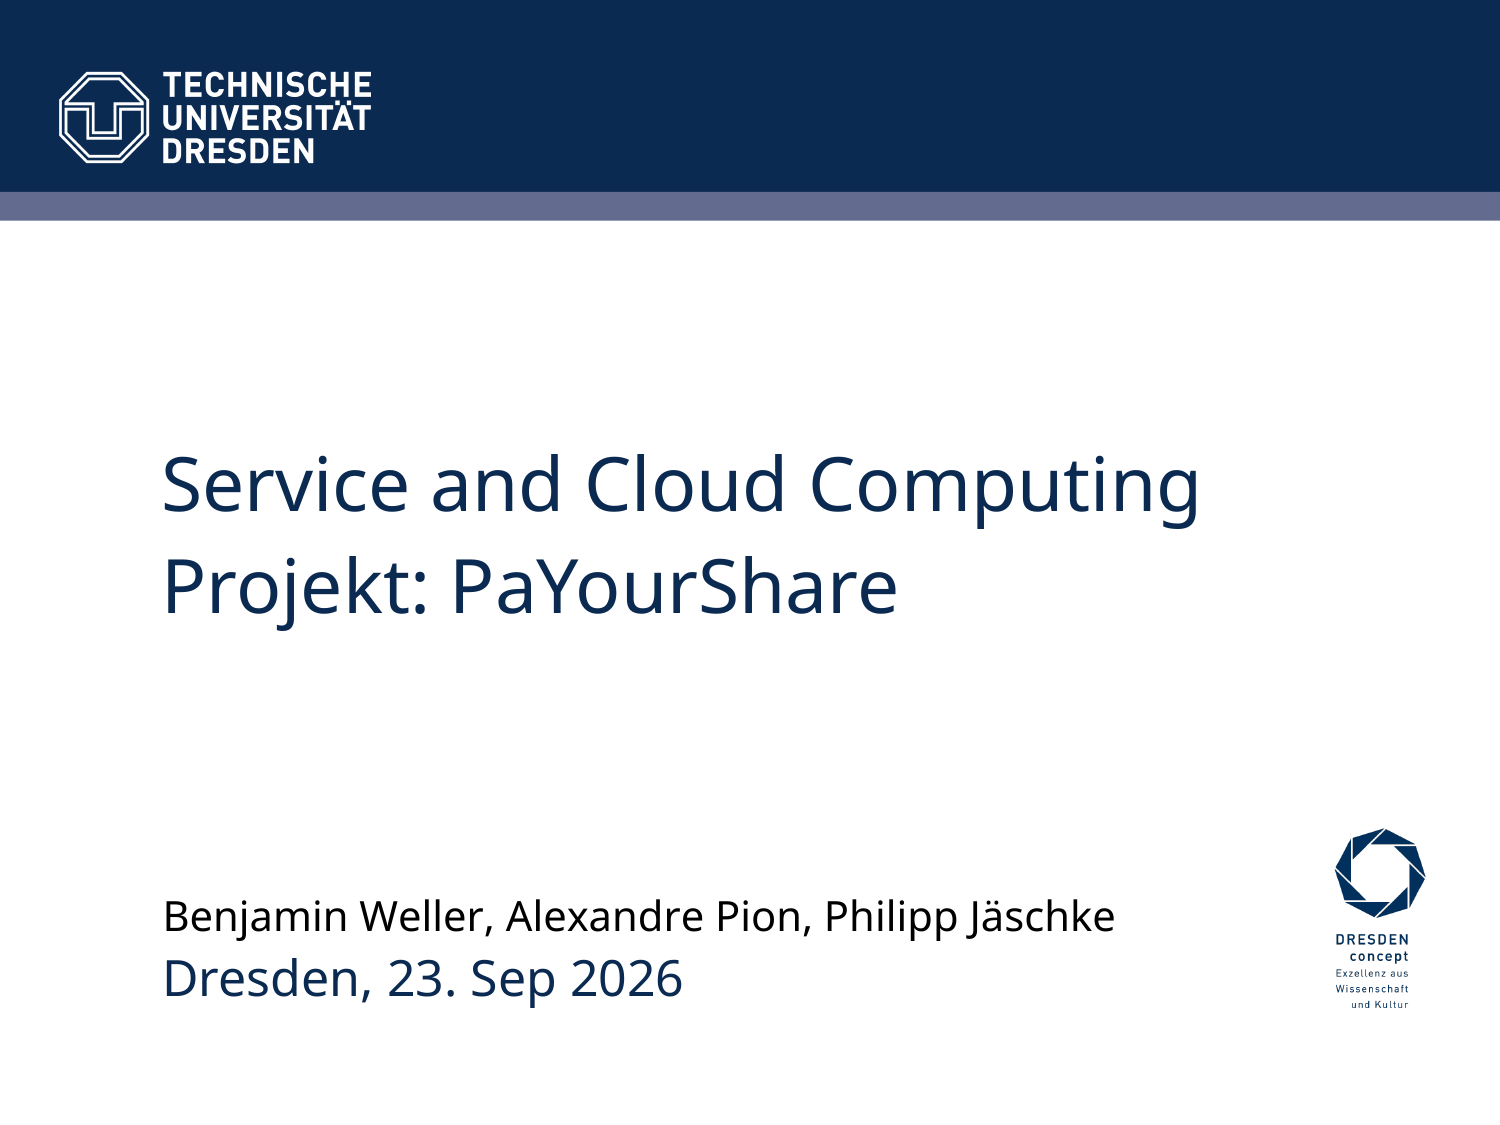

# Service and Cloud Computing Projekt: PaYourShare
Benjamin Weller, Alexandre Pion, Philipp Jäschke
Dresden,